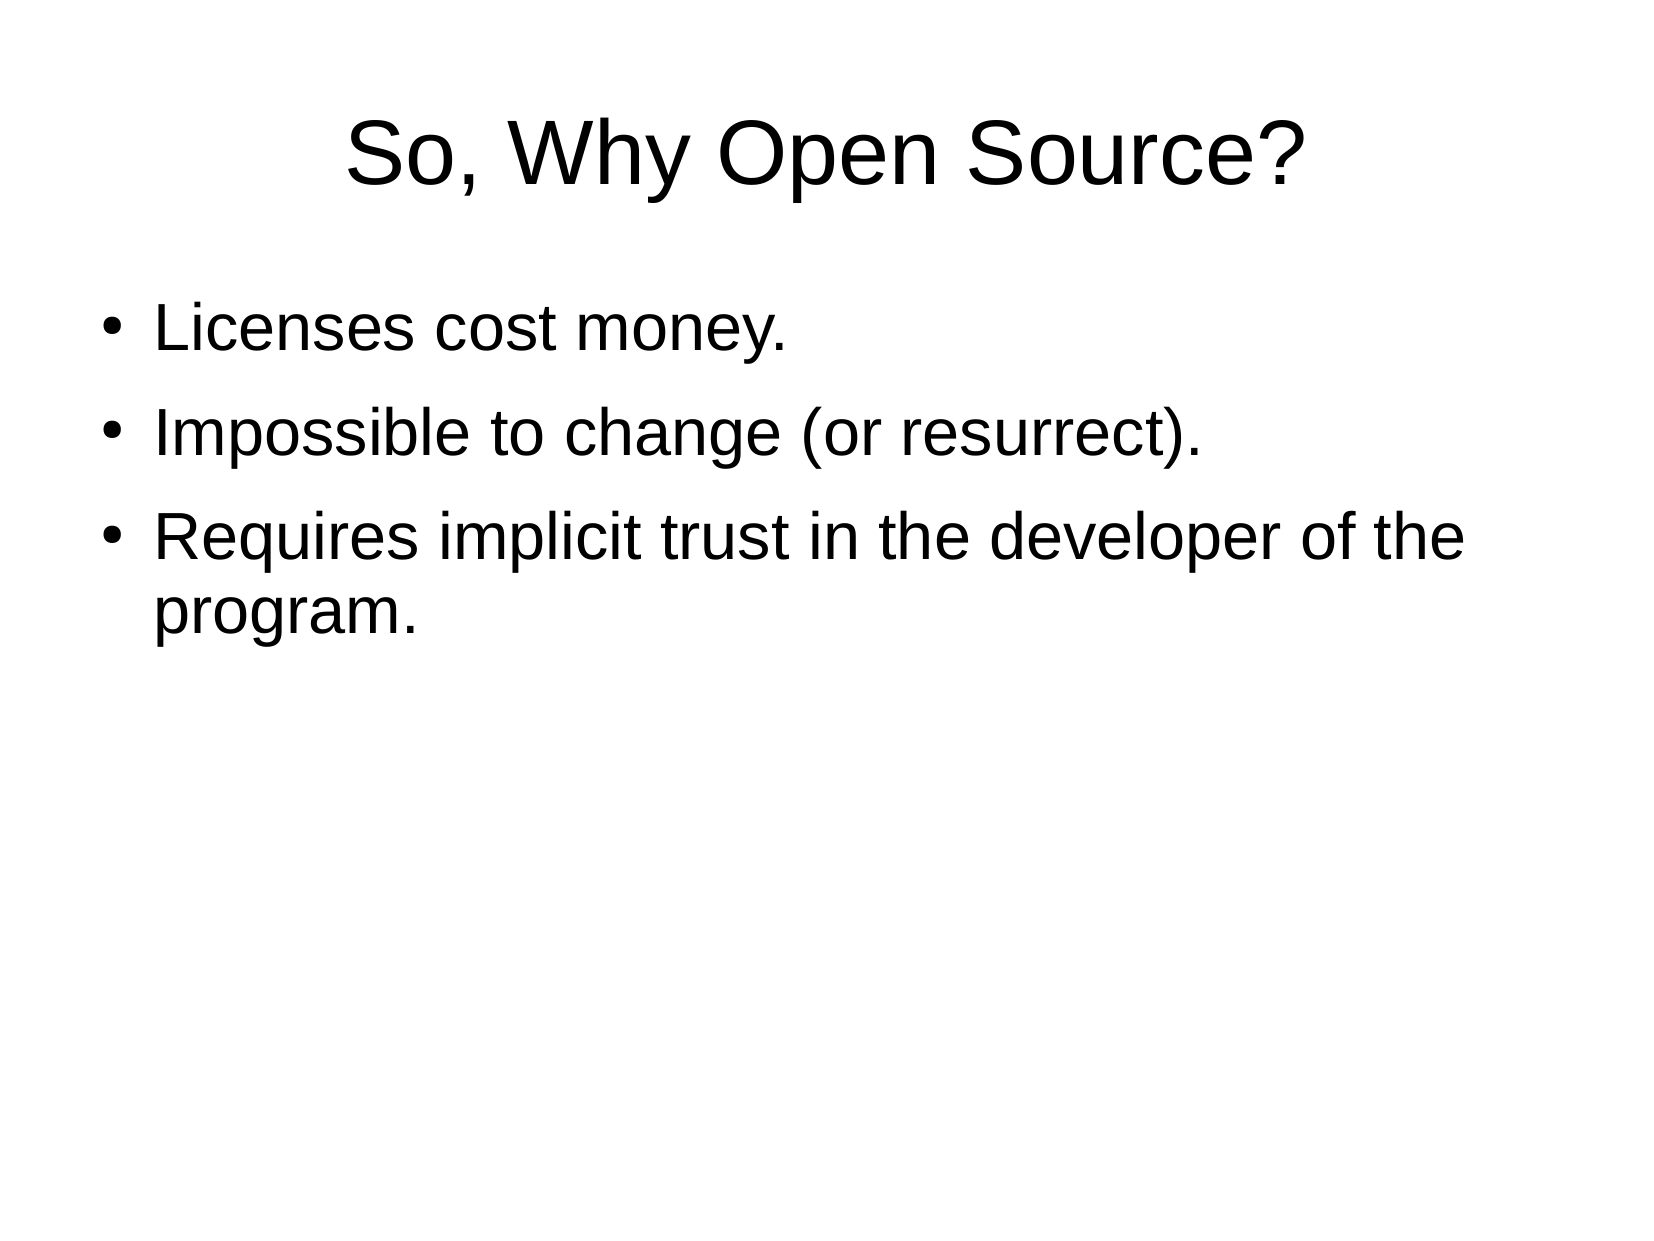

# So, Why Open Source?
Licenses cost money.
Impossible to change (or resurrect).
Requires implicit trust in the developer of the program.